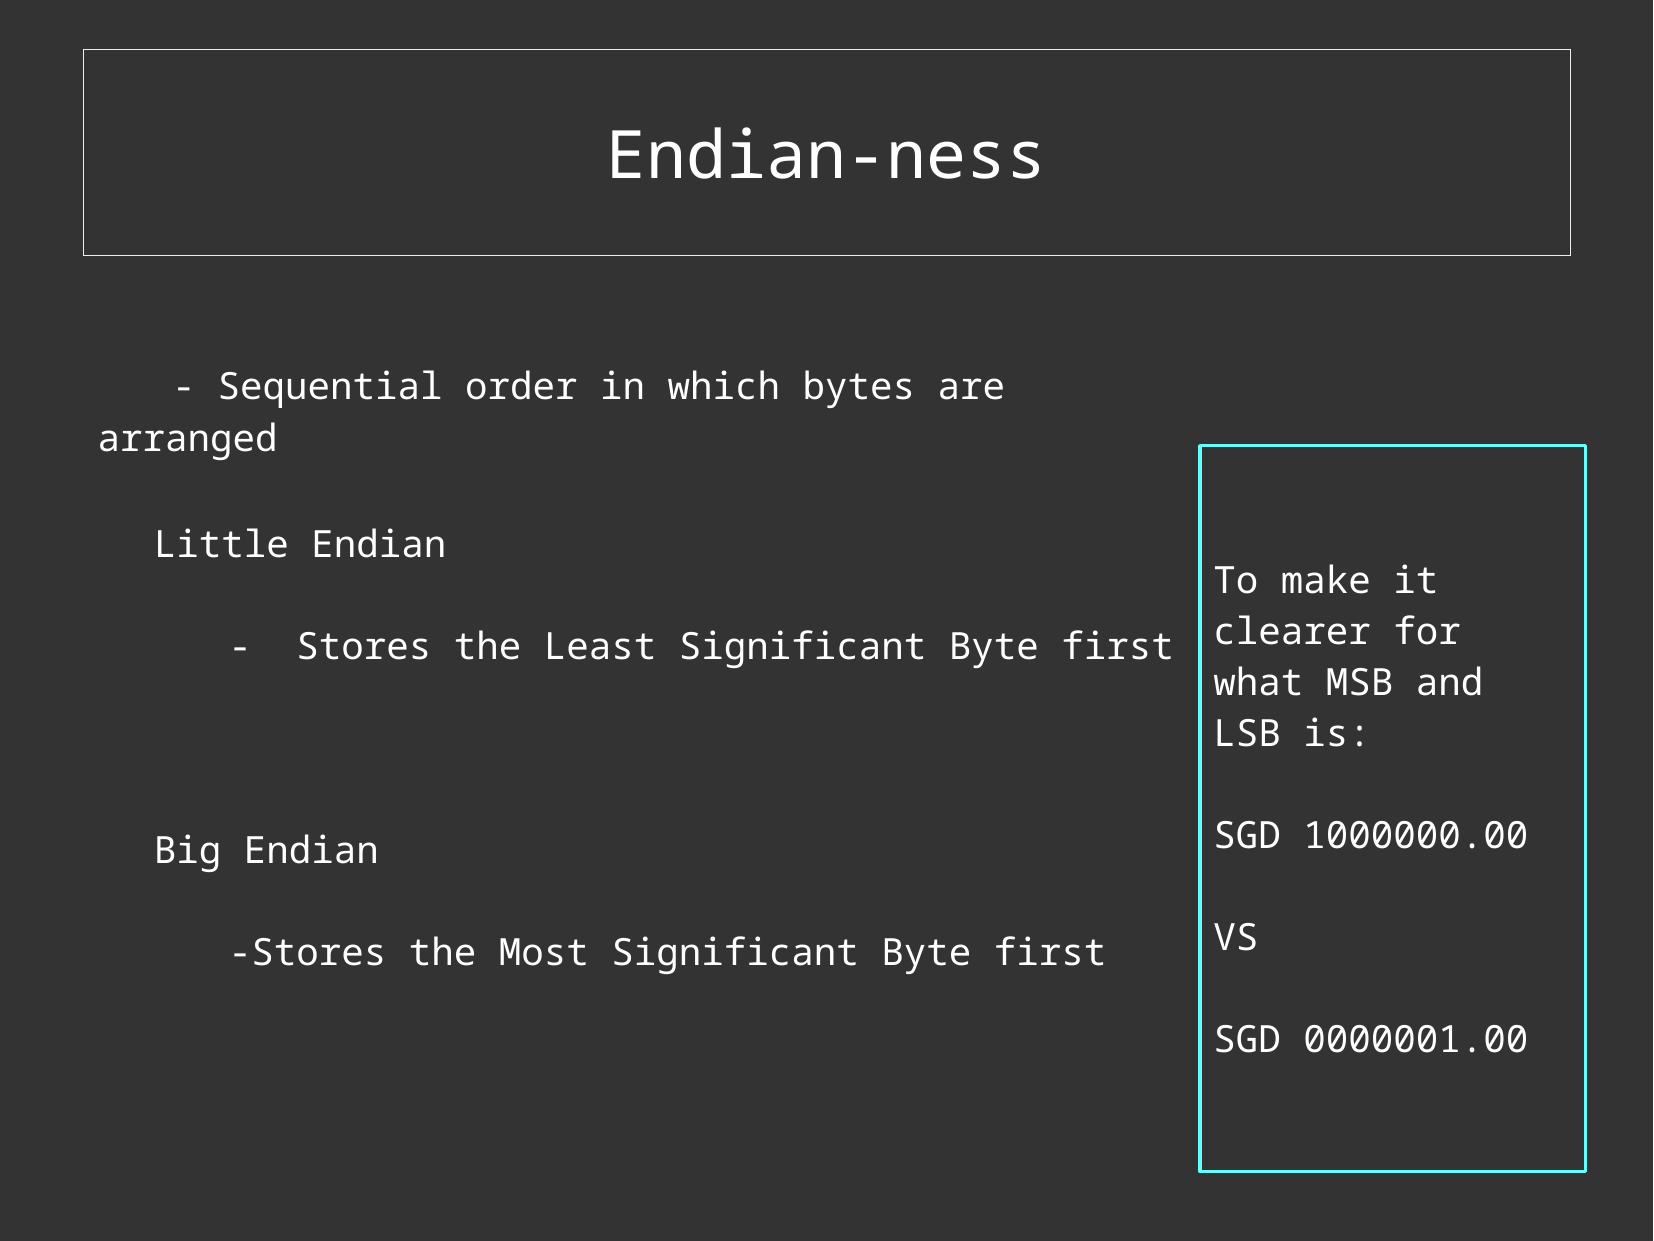

Endian-ness
	- Sequential order in which bytes are arranged
To make it clearer for what MSB and LSB is:
SGD 1000000.00
VS
SGD 0000001.00
Little Endian
	- Stores the Least Significant Byte first
Big Endian
	-Stores the Most Significant Byte first